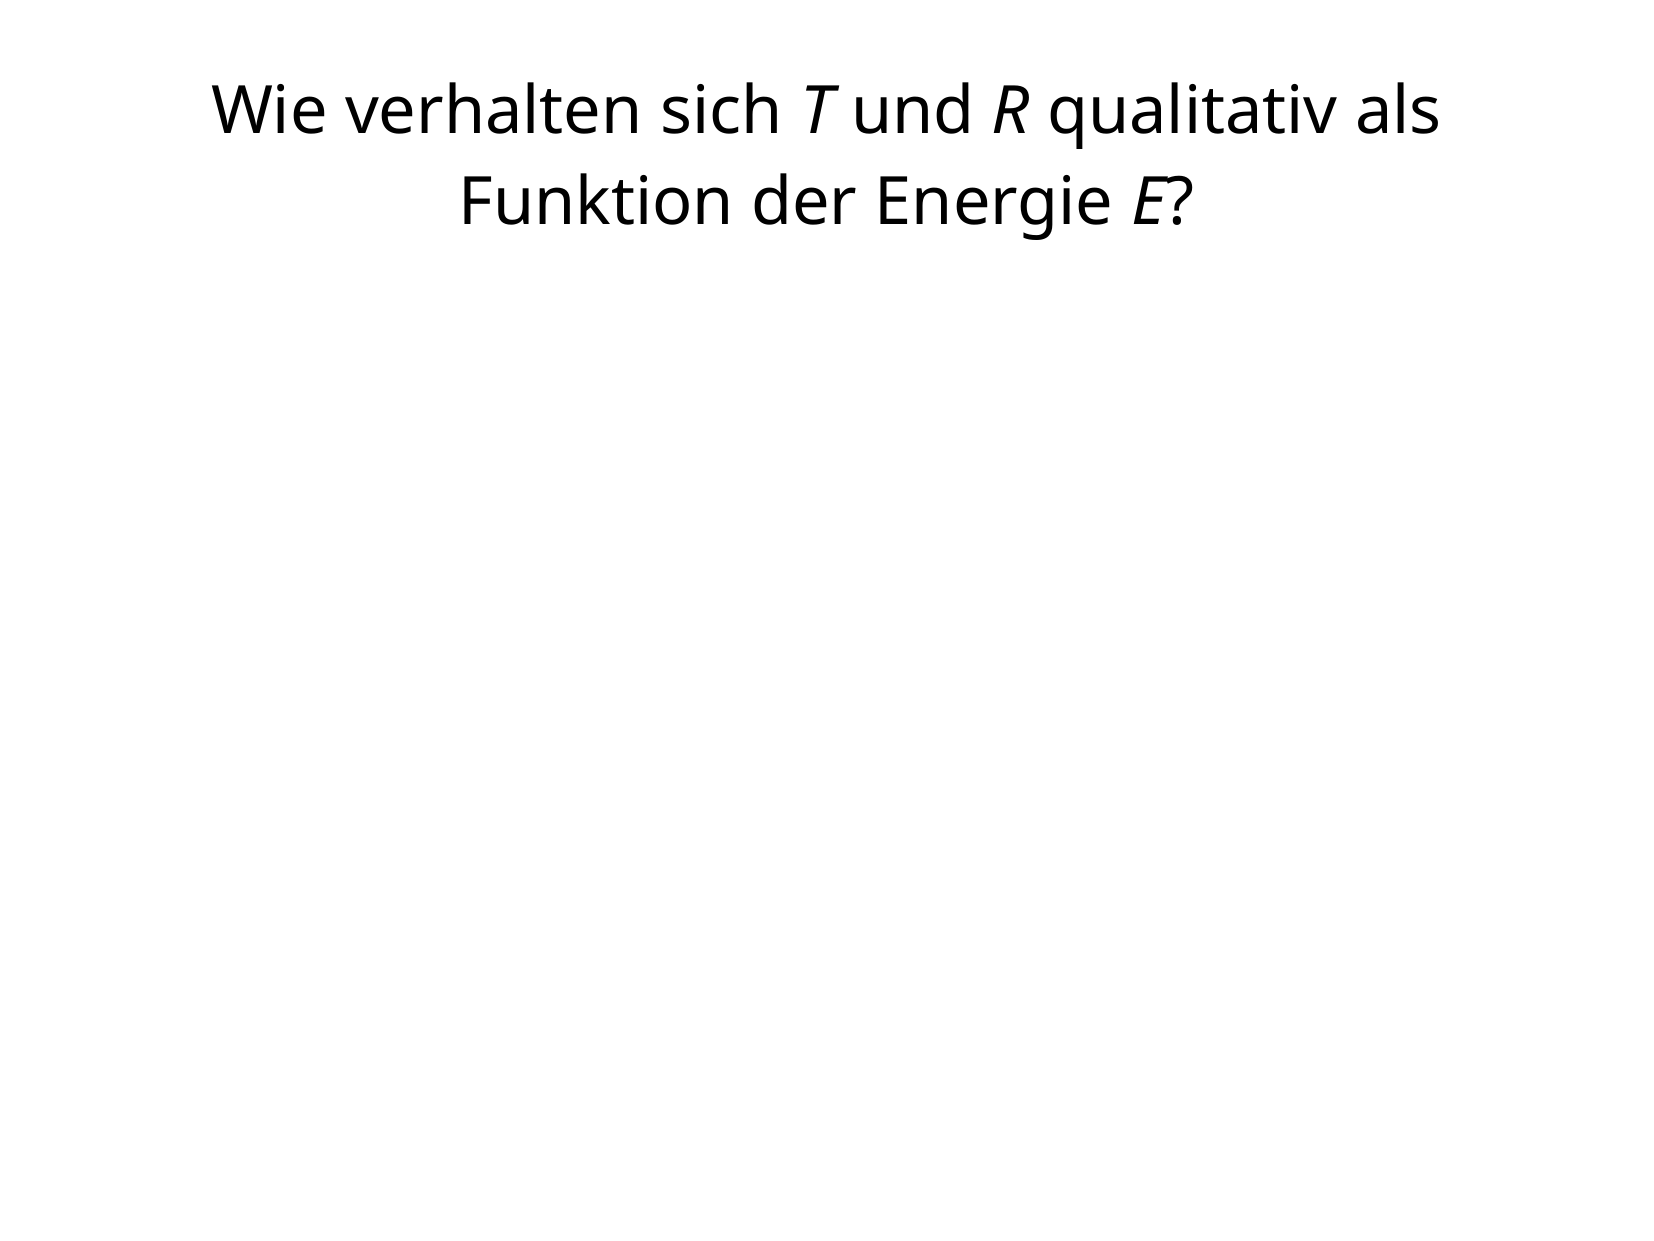

# Wie verhalten sich T und R qualitativ als Funktion der Energie E?